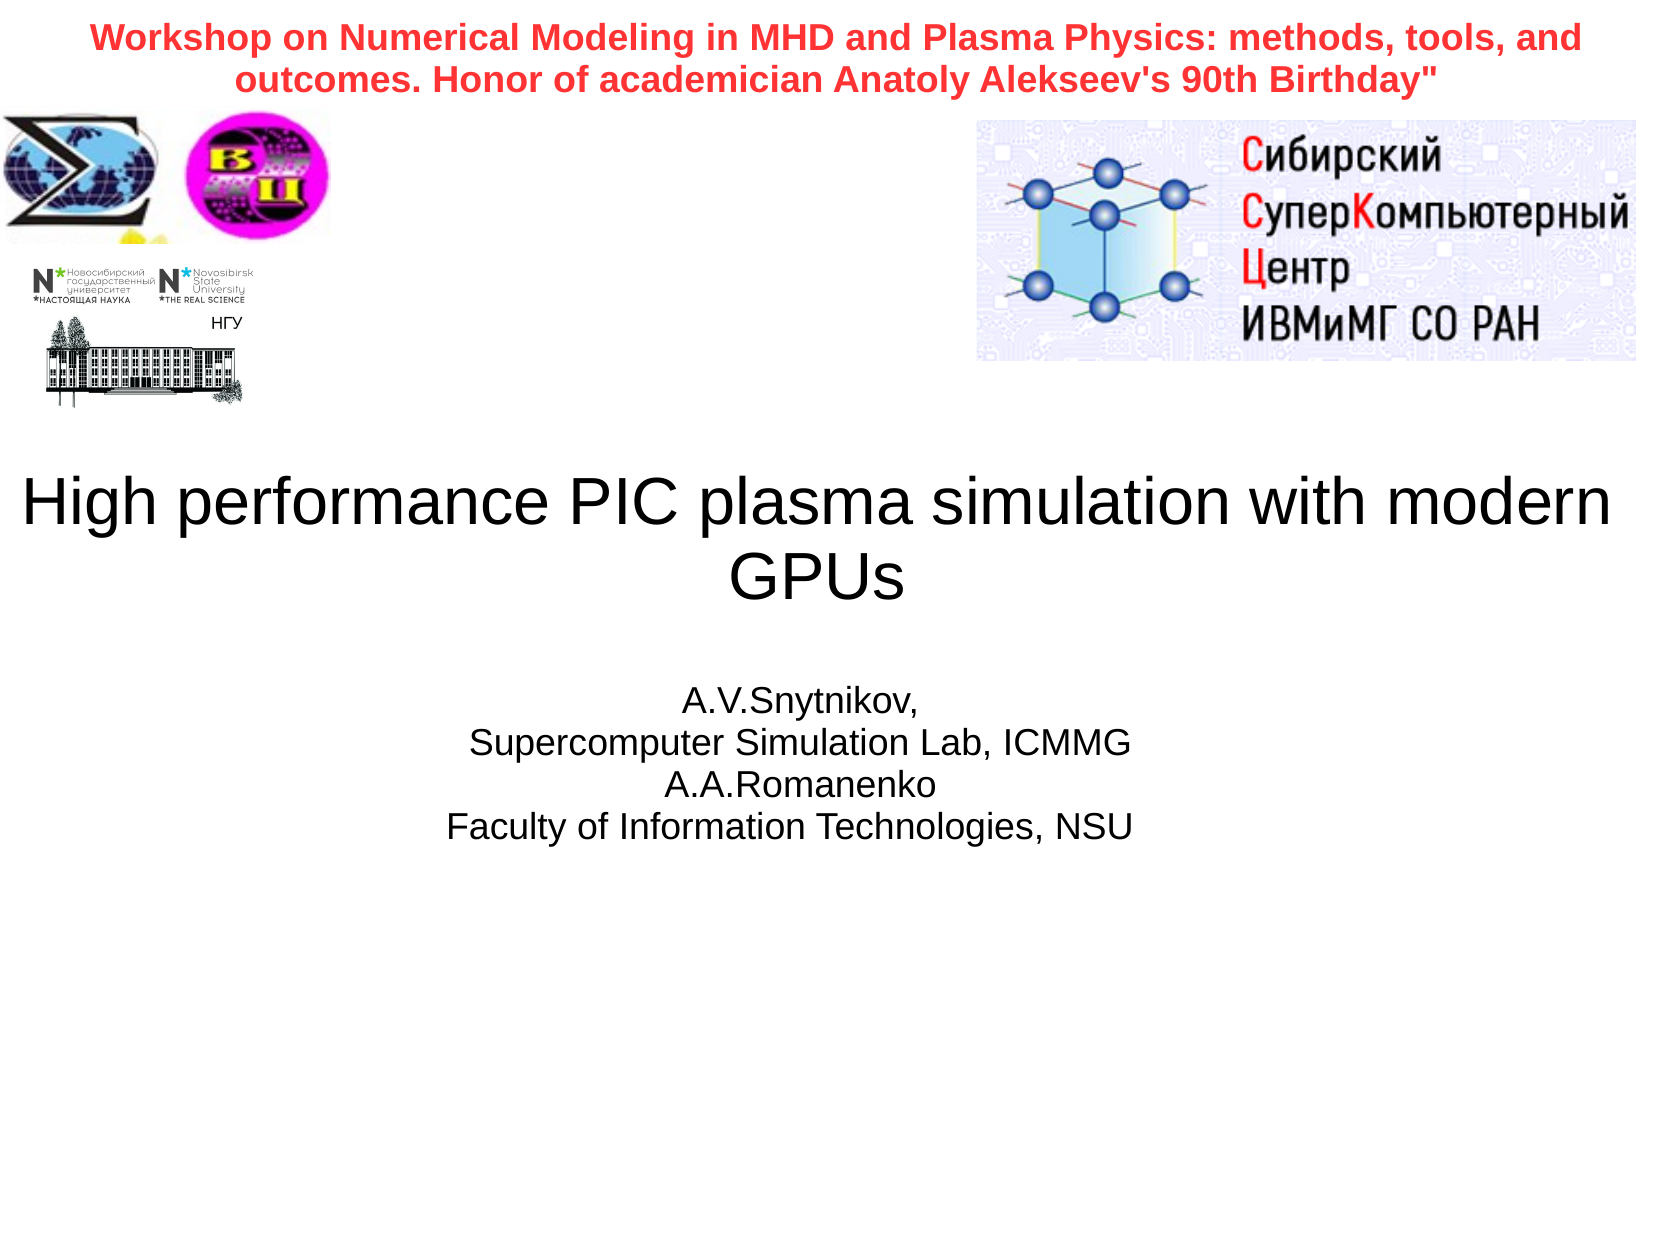

Workshop on Numerical Modeling in MHD and Plasma Physics: methods, tools, and
outcomes. Honor of academician Anatoly Alekseev's 90th Birthday"
# High performance PIC plasma simulation with modern GPUs
A.V.Snytnikov,
Supercomputer Simulation Lab, ICMMG
A.A.Romanenko
Faculty of Information Technologies, NSU